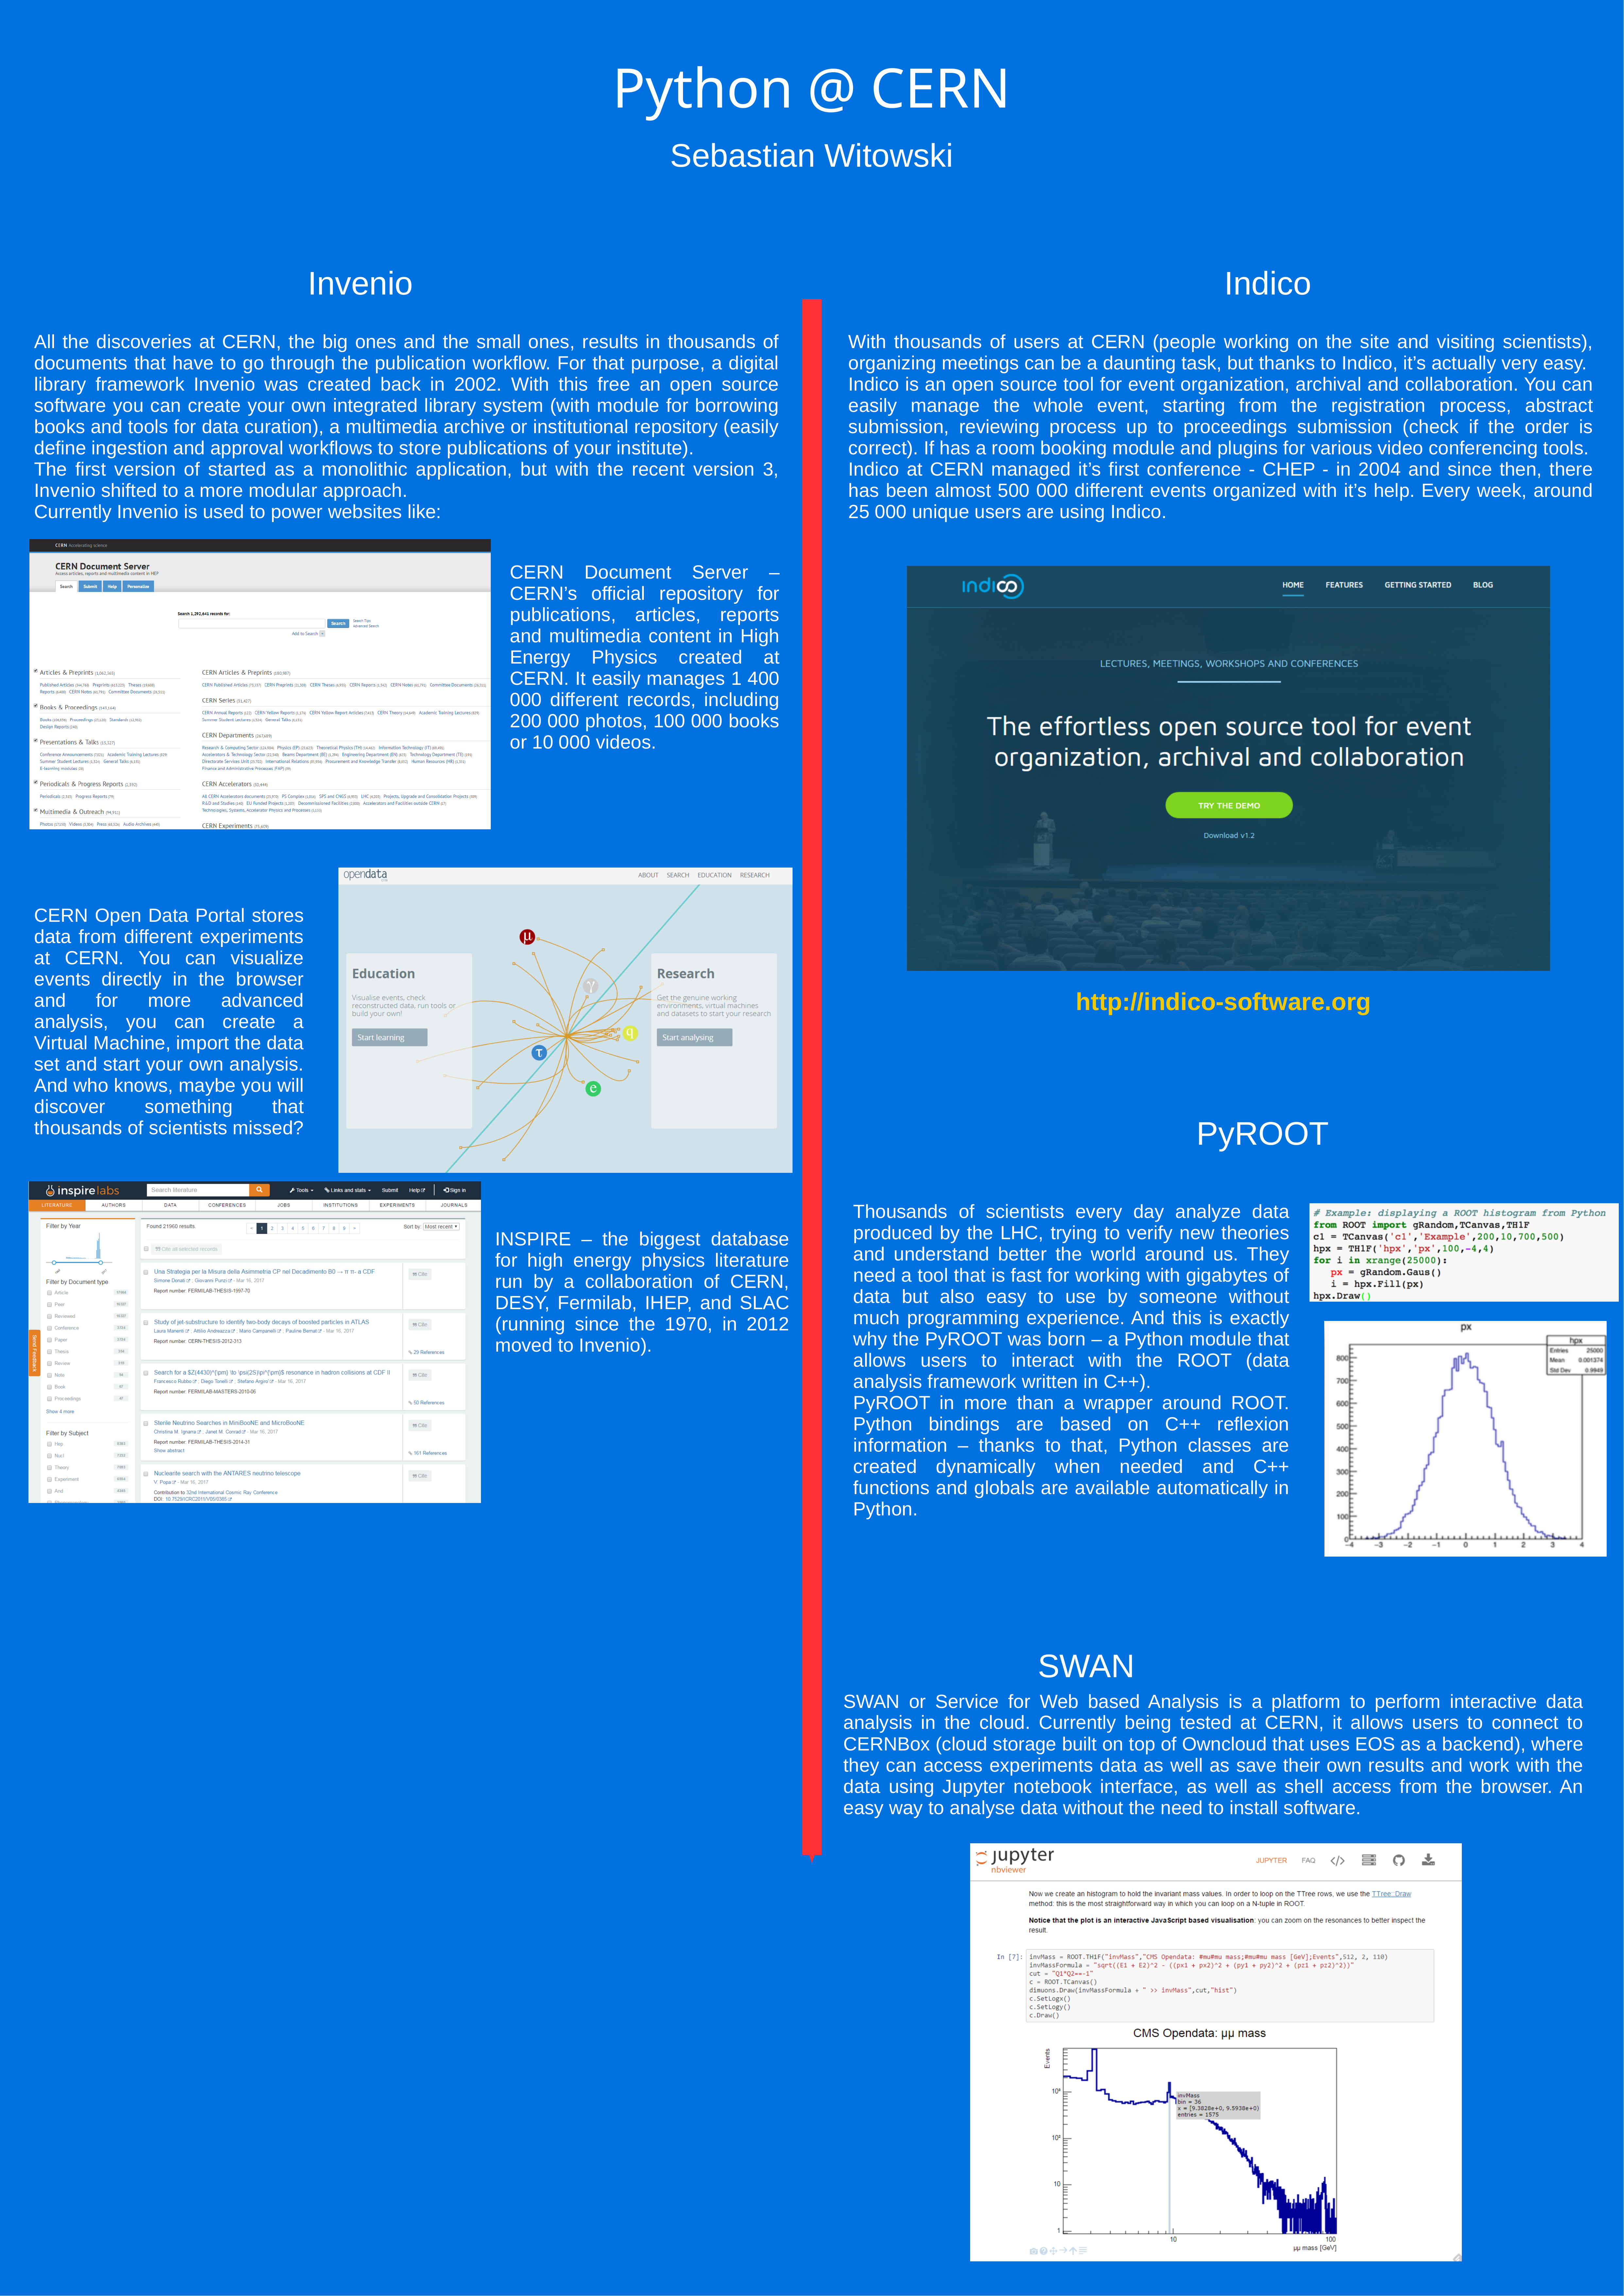

Python @ CERN
Sebastian Witowski
Invenio
Indico
All the discoveries at CERN, the big ones and the small ones, results in thousands of documents that have to go through the publication workflow. For that purpose, a digital library framework Invenio was created back in 2002. With this free an open source software you can create your own integrated library system (with module for borrowing books and tools for data curation), a multimedia archive or institutional repository (easily define ingestion and approval workflows to store publications of your institute).
The first version of started as a monolithic application, but with the recent version 3, Invenio shifted to a more modular approach.
Currently Invenio is used to power websites like:
With thousands of users at CERN (people working on the site and visiting scientists), organizing meetings can be a daunting task, but thanks to Indico, it’s actually very easy.
Indico is an open source tool for event organization, archival and collaboration. You can easily manage the whole event, starting from the registration process, abstract submission, reviewing process up to proceedings submission (check if the order is correct). If has a room booking module and plugins for various video conferencing tools.
Indico at CERN managed it’s first conference - CHEP - in 2004 and since then, there has been almost 500 000 different events organized with it’s help. Every week, around 25 000 unique users are using Indico.
CERN Document Server – CERN’s official repository for publications, articles, reports and multimedia content in High Energy Physics created at CERN. It easily manages 1 400 000 different records, including 200 000 photos, 100 000 books or 10 000 videos.
CERN Open Data Portal stores data from different experiments at CERN. You can visualize events directly in the browser and for more advanced analysis, you can create a Virtual Machine, import the data set and start your own analysis. And who knows, maybe you will discover something that thousands of scientists missed?
http://indico-software.org
PyROOT
Thousands of scientists every day analyze data produced by the LHC, trying to verify new theories and understand better the world around us. They need a tool that is fast for working with gigabytes of data but also easy to use by someone without much programming experience. And this is exactly why the PyROOT was born – a Python module that allows users to interact with the ROOT (data analysis framework written in C++).
PyROOT in more than a wrapper around ROOT. Python bindings are based on C++ reflexion information – thanks to that, Python classes are created dynamically when needed and C++ functions and globals are available automatically in Python.
INSPIRE – the biggest database for high energy physics literature run by a collaboration of CERN, DESY, Fermilab, IHEP, and SLAC (running since the 1970, in 2012 moved to Invenio).
SWAN
SWAN or Service for Web based Analysis is a platform to perform interactive data analysis in the cloud. Currently being tested at CERN, it allows users to connect to CERNBox (cloud storage built on top of Owncloud that uses EOS as a backend), where they can access experiments data as well as save their own results and work with the data using Jupyter notebook interface, as well as shell access from the browser. An easy way to analyse data without the need to install software.